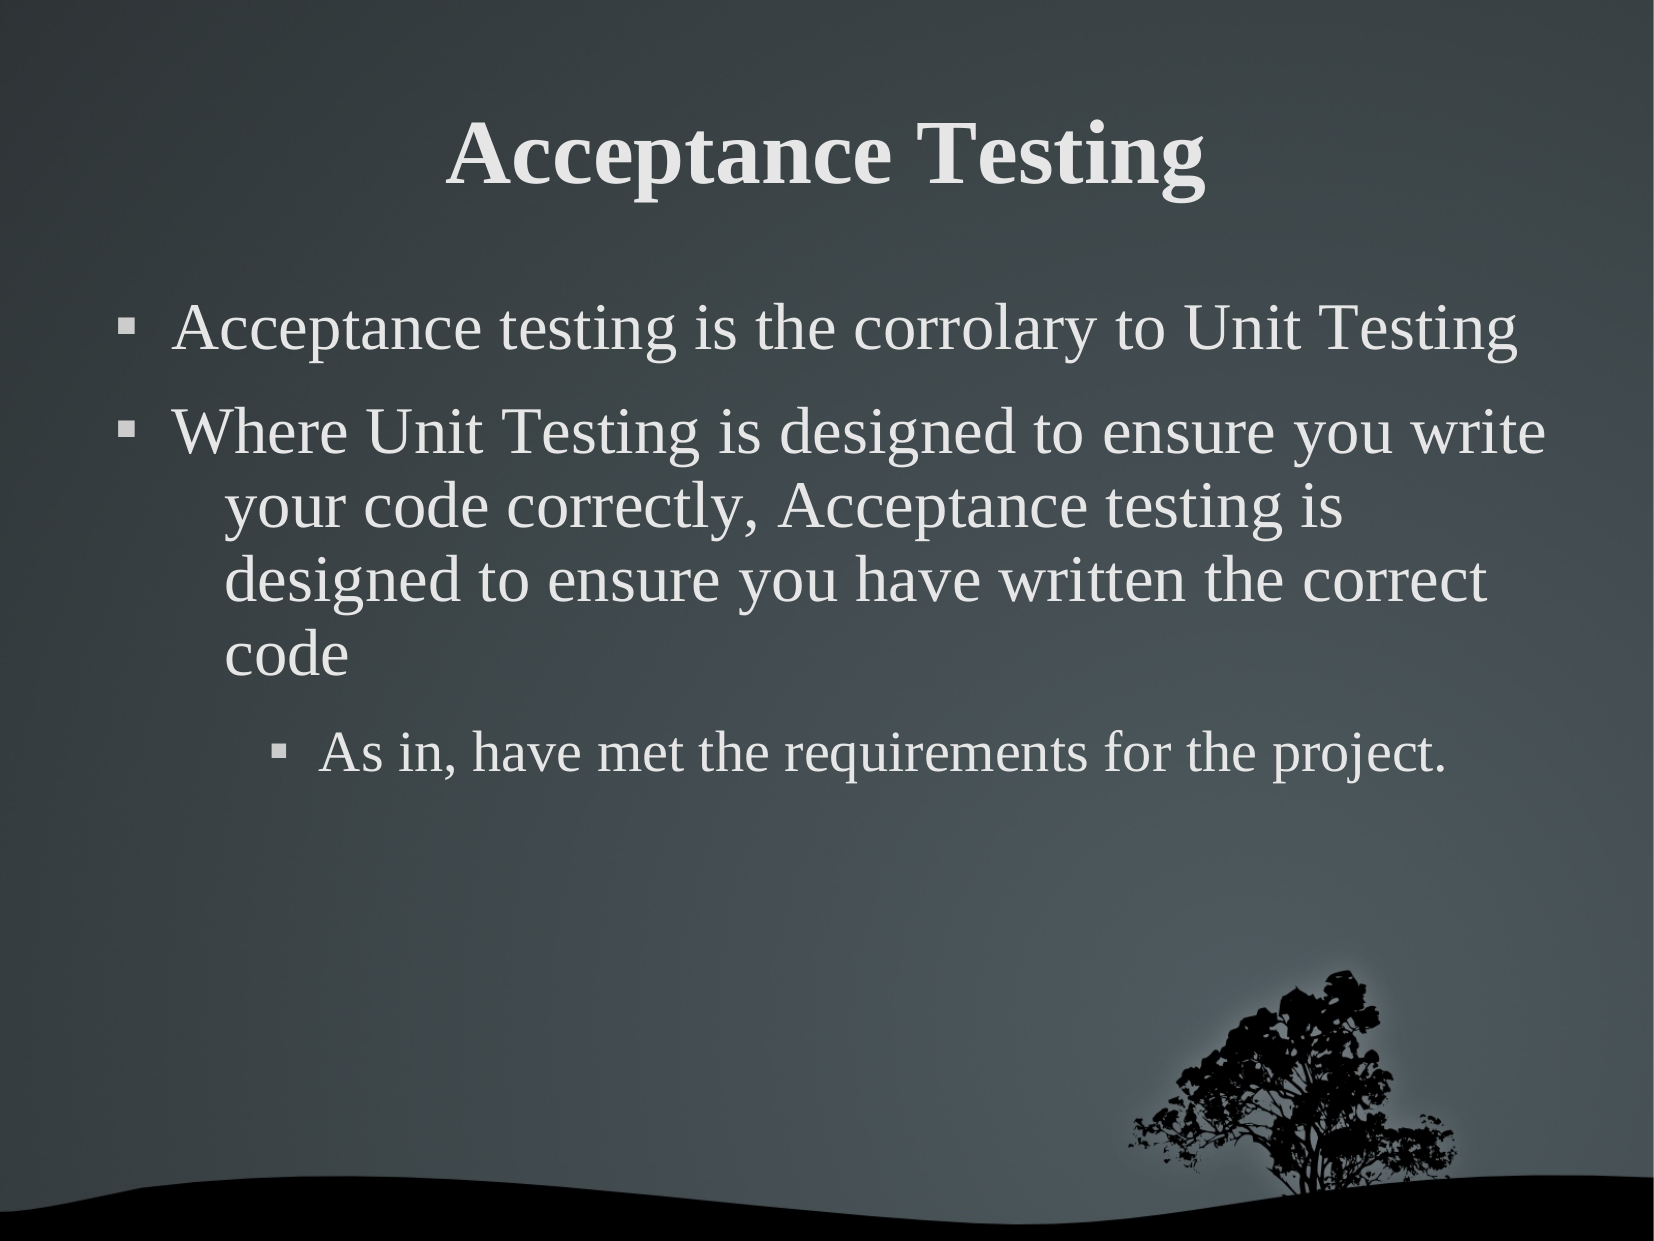

# Acceptance Testing
Acceptance testing is the corrolary to Unit Testing
Where Unit Testing is designed to ensure you write your code correctly, Acceptance testing is designed to ensure you have written the correct code
As in, have met the requirements for the project.